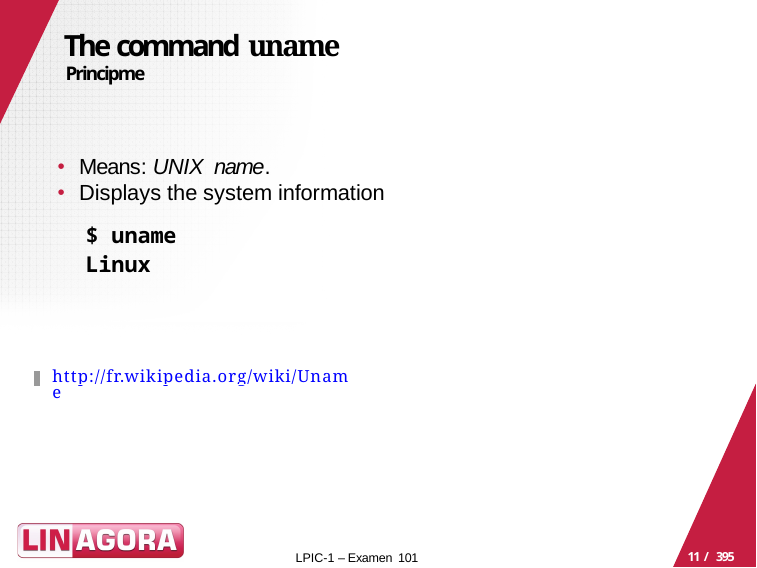

The command uname
Principme
Means: UNIX name.
Displays the system information
$ uname
Linux
http://fr.wikipedia.org/wiki/Uname
LPIC-1 – Examen 101